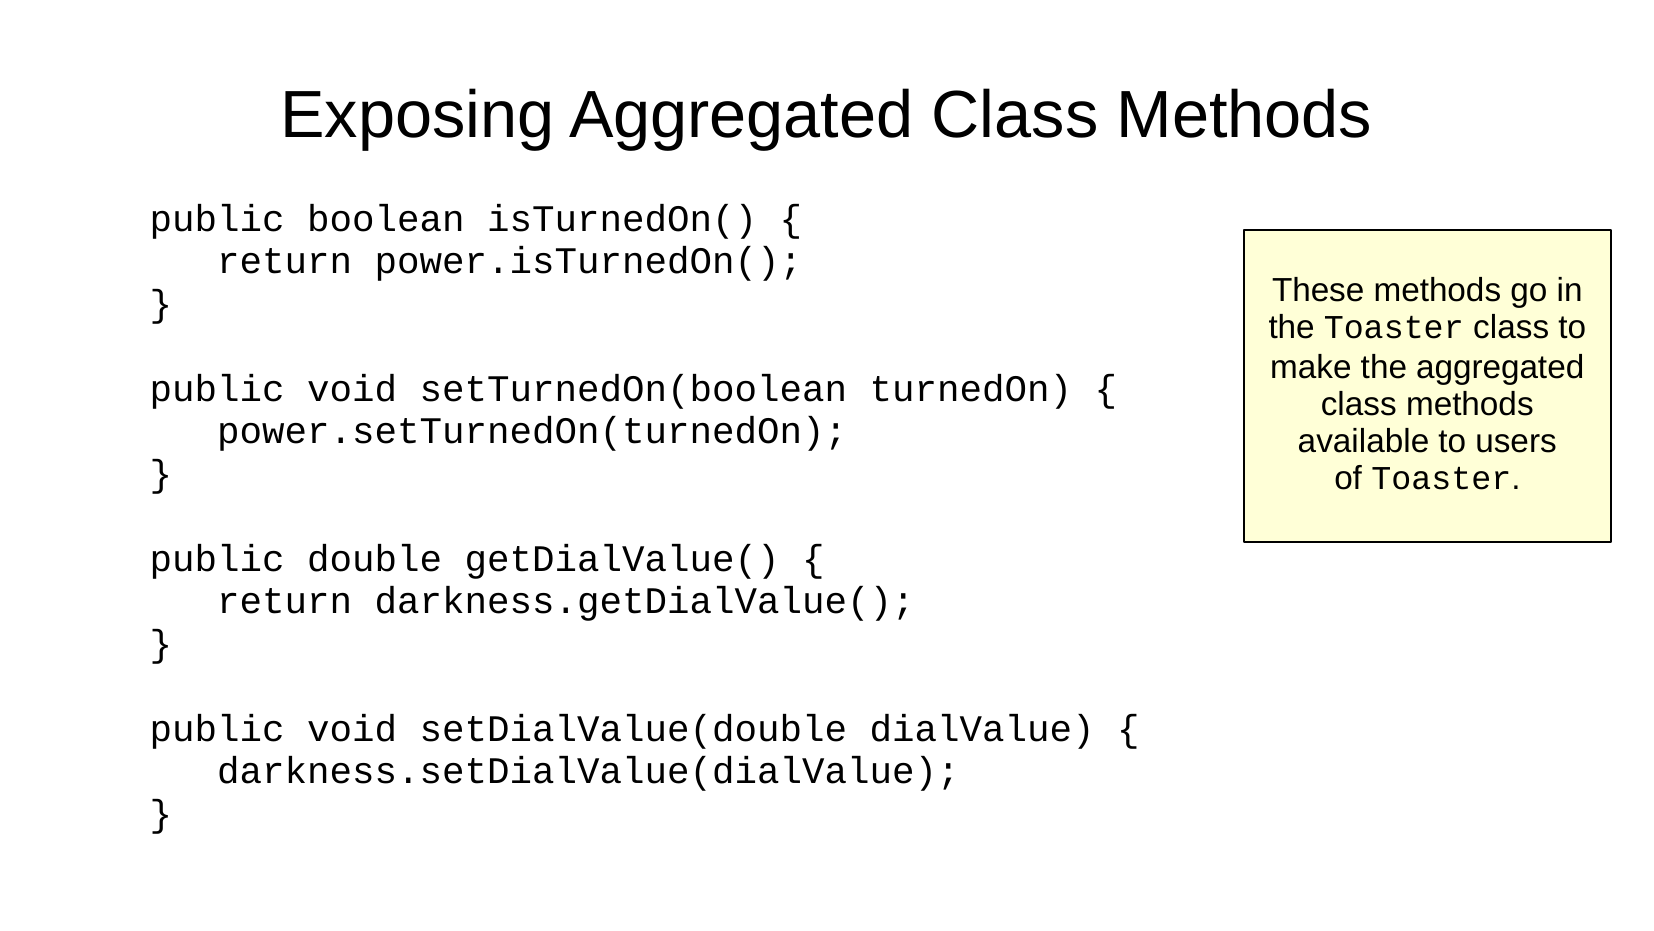

# Exposing Aggregated Class Methods
public boolean isTurnedOn() {
 return power.isTurnedOn();
}
public void setTurnedOn(boolean turnedOn) {
 power.setTurnedOn(turnedOn);
}
public double getDialValue() {
 return darkness.getDialValue();
}
public void setDialValue(double dialValue) {
 darkness.setDialValue(dialValue);
}
These methods go in
the Toaster class to
make the aggregated
class methods
available to users
of Toaster.